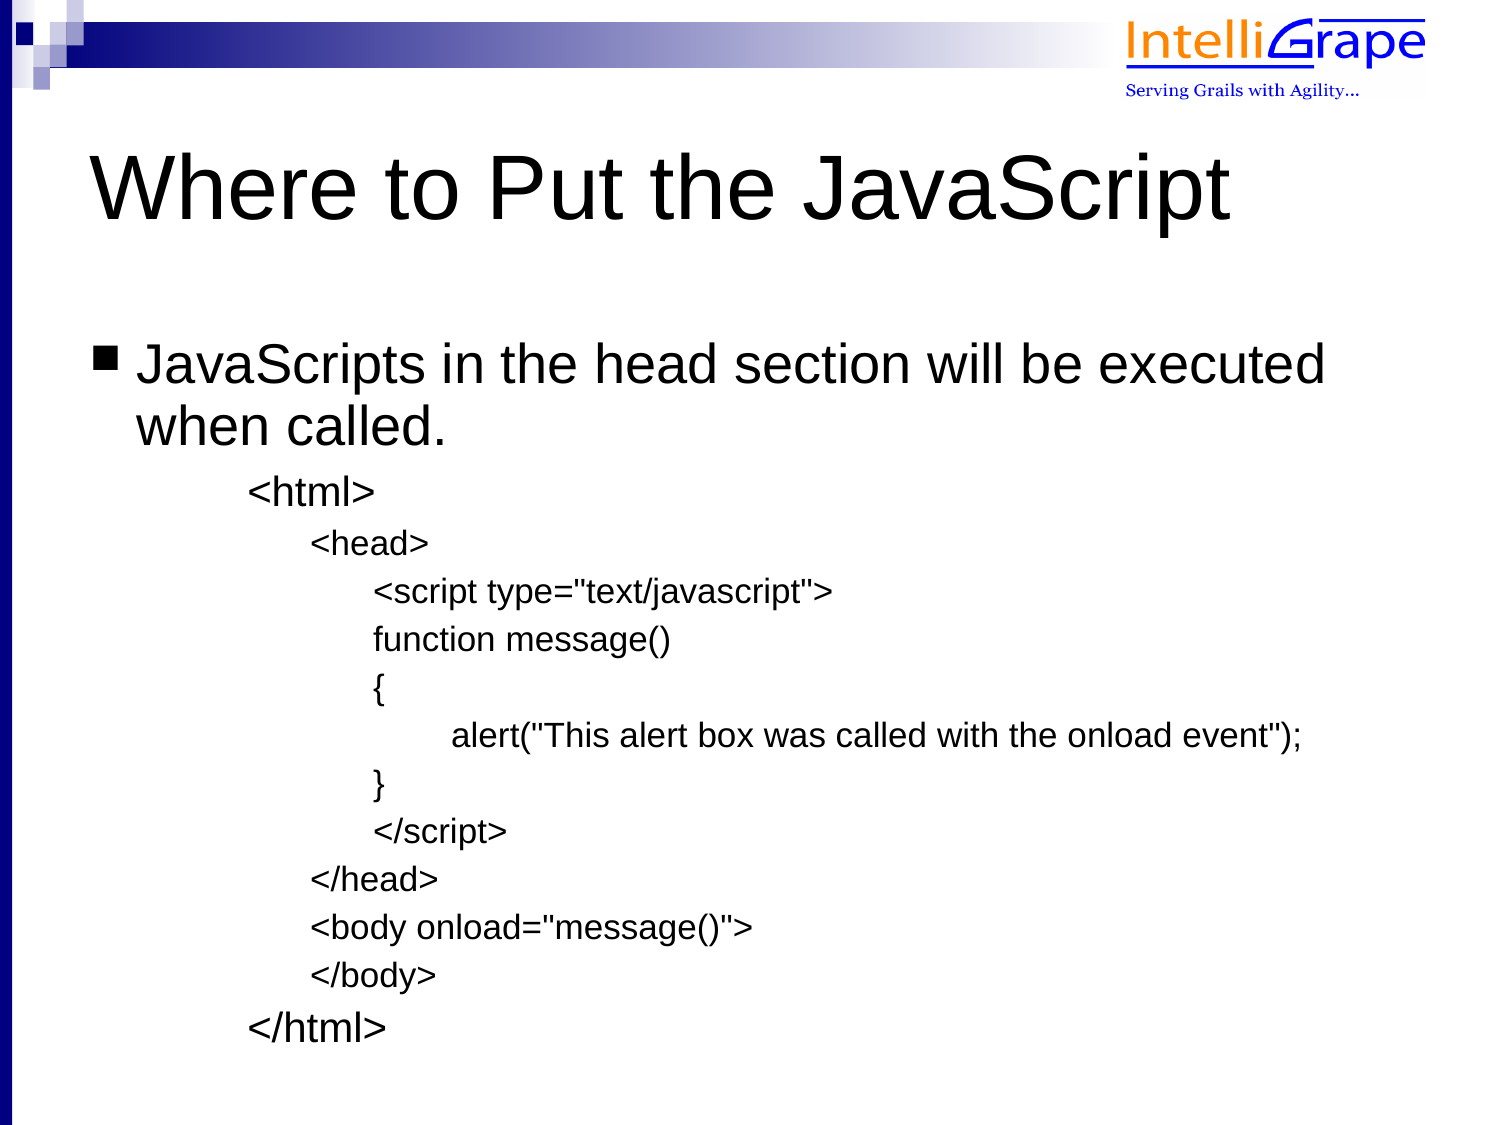

# Where to Put the JavaScript
JavaScripts in the head section will be executed when called.
<html>
<head>
<script type="text/javascript">
function message()
{
 alert("This alert box was called with the onload event");
}
</script>
</head>
<body onload="message()">
</body>
</html>